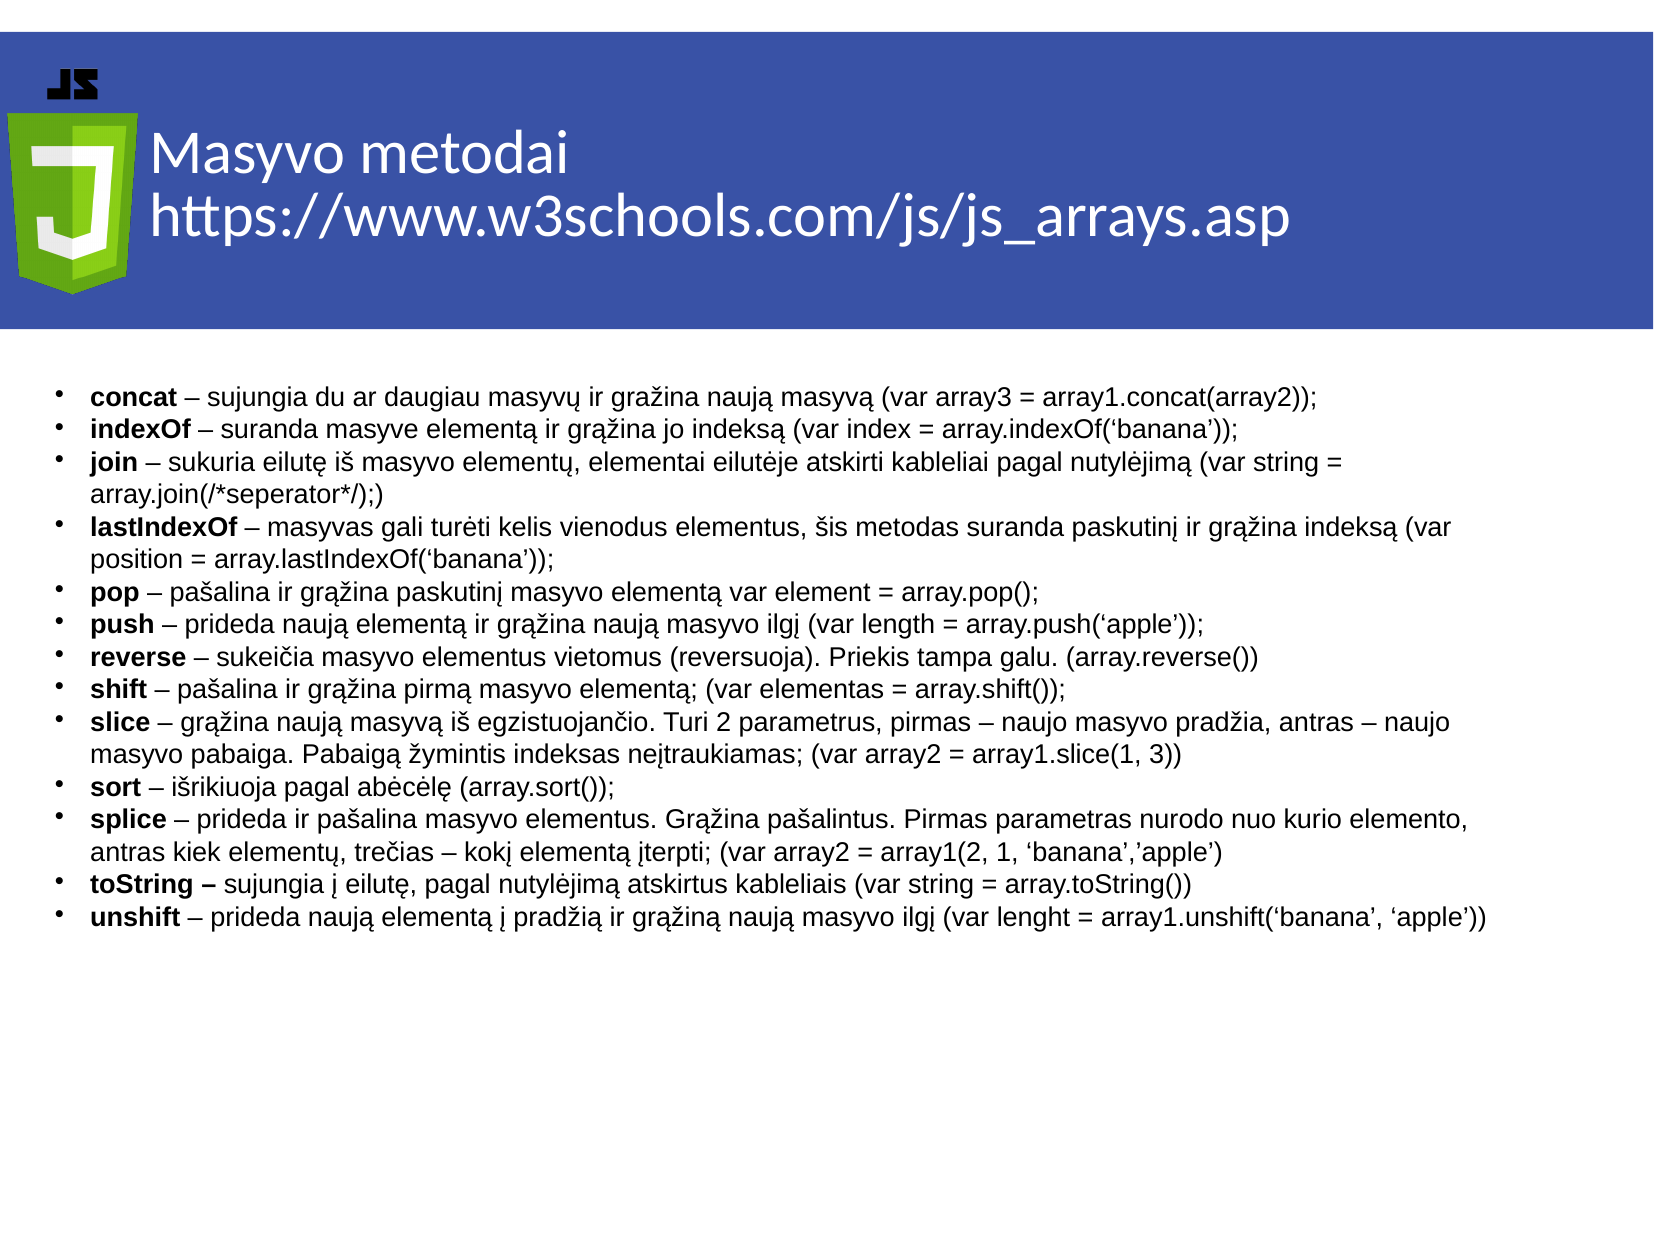

Masyvo metodai https://www.w3schools.com/js/js_arrays.asp
concat – sujungia du ar daugiau masyvų ir gražina naują masyvą (var array3 = array1.concat(array2));
indexOf – suranda masyve elementą ir grąžina jo indeksą (var index = array.indexOf(‘banana’));
join – sukuria eilutę iš masyvo elementų, elementai eilutėje atskirti kableliai pagal nutylėjimą (var string = array.join(/*seperator*/);)
lastIndexOf – masyvas gali turėti kelis vienodus elementus, šis metodas suranda paskutinį ir grąžina indeksą (var position = array.lastIndexOf(‘banana’));
pop – pašalina ir grąžina paskutinį masyvo elementą var element = array.pop();
push – prideda naują elementą ir grąžina naują masyvo ilgį (var length = array.push(‘apple’));
reverse – sukeičia masyvo elementus vietomus (reversuoja). Priekis tampa galu. (array.reverse())
shift – pašalina ir grąžina pirmą masyvo elementą; (var elementas = array.shift());
slice – grąžina naują masyvą iš egzistuojančio. Turi 2 parametrus, pirmas – naujo masyvo pradžia, antras – naujo masyvo pabaiga. Pabaigą žymintis indeksas neįtraukiamas; (var array2 = array1.slice(1, 3))
sort – išrikiuoja pagal abėcėlę (array.sort());
splice – prideda ir pašalina masyvo elementus. Grąžina pašalintus. Pirmas parametras nurodo nuo kurio elemento, antras kiek elementų, trečias – kokį elementą įterpti; (var array2 = array1(2, 1, ‘banana’,’apple’)
toString – sujungia į eilutę, pagal nutylėjimą atskirtus kableliais (var string = array.toString())
unshift – prideda naują elementą į pradžią ir grąžiną naują masyvo ilgį (var lenght = array1.unshift(‘banana’, ‘apple’))